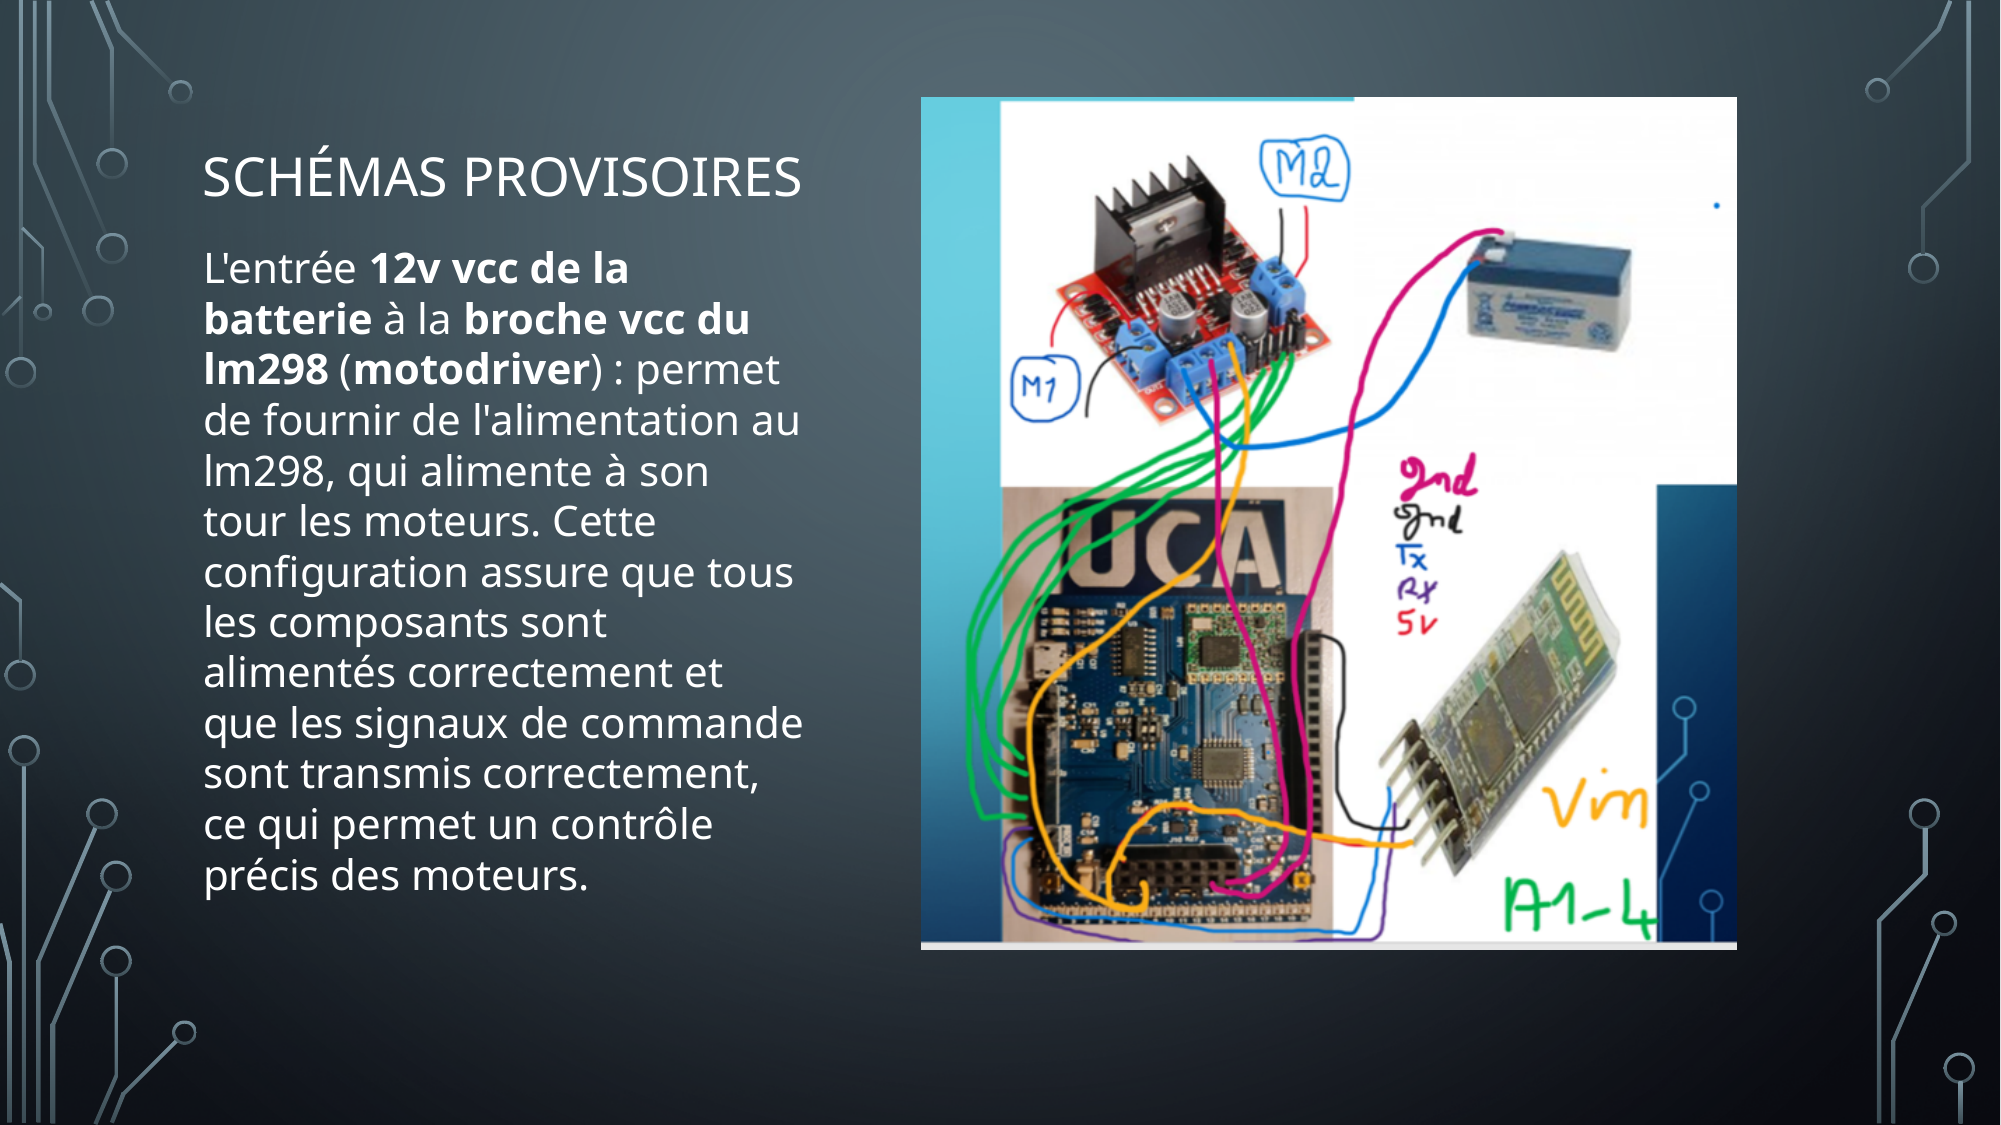

# Schémas provisoires
L'entrée 12v vcc de la batterie à la broche vcc du lm298 (motodriver) : permet de fournir de l'alimentation au lm298, qui alimente à son tour les moteurs. Cette configuration assure que tous les composants sont alimentés correctement et que les signaux de commande sont transmis correctement, ce qui permet un contrôle précis des moteurs.